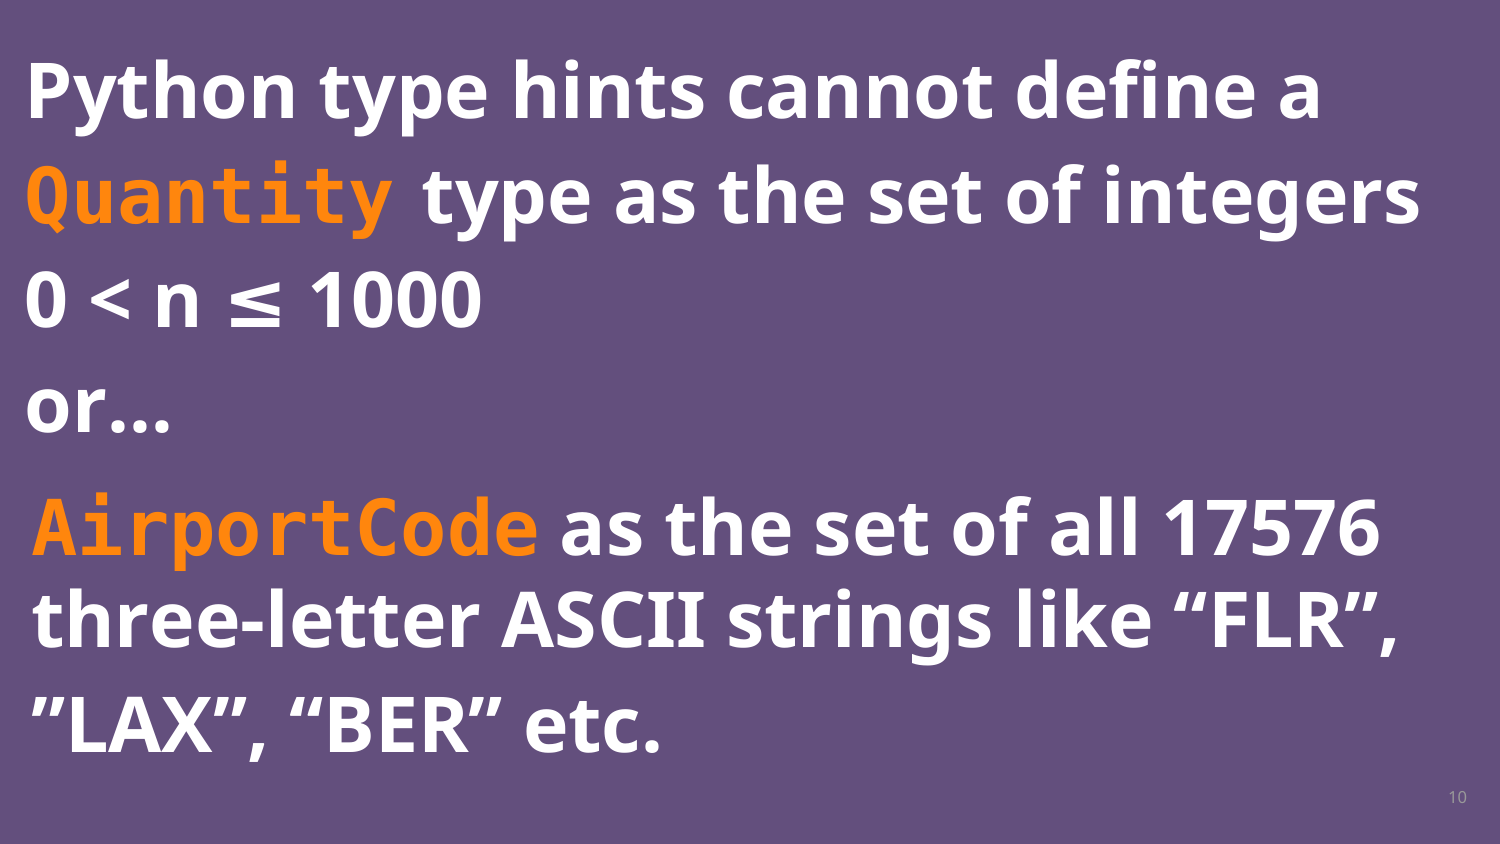

Python type hints cannot define a
Quantity type as the set of integers
0 < n ≤ 1000
or…
AirportCode as the set of all 17576
three-letter ASCII strings like “FLR”,
”LAX”, “BER” etc.
10